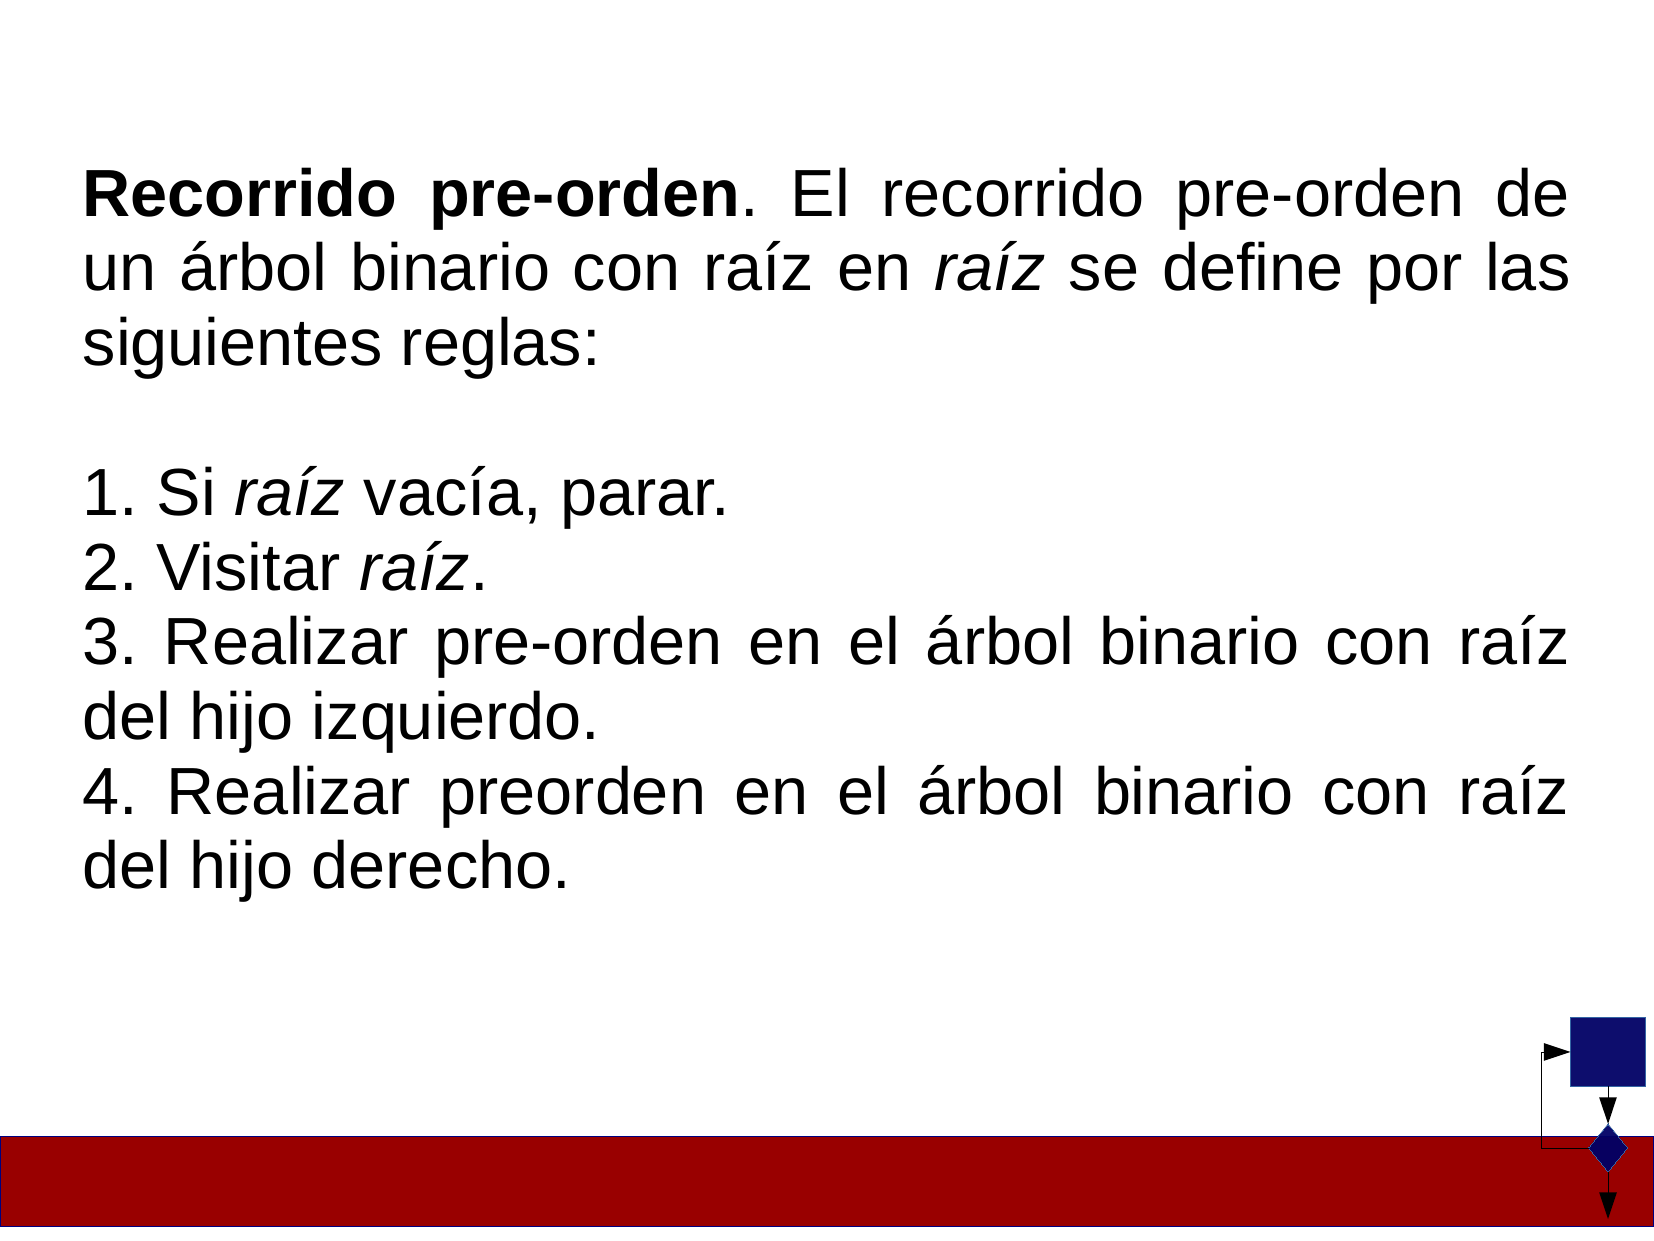

# Recorrido pre-orden. El recorrido pre-orden de un árbol binario con raíz en raíz se define por las siguientes reglas:
1. Si raíz vacía, parar.
2. Visitar raíz.
3. Realizar pre-orden en el árbol binario con raíz del hijo izquierdo.
4. Realizar preorden en el árbol binario con raíz del hijo derecho.